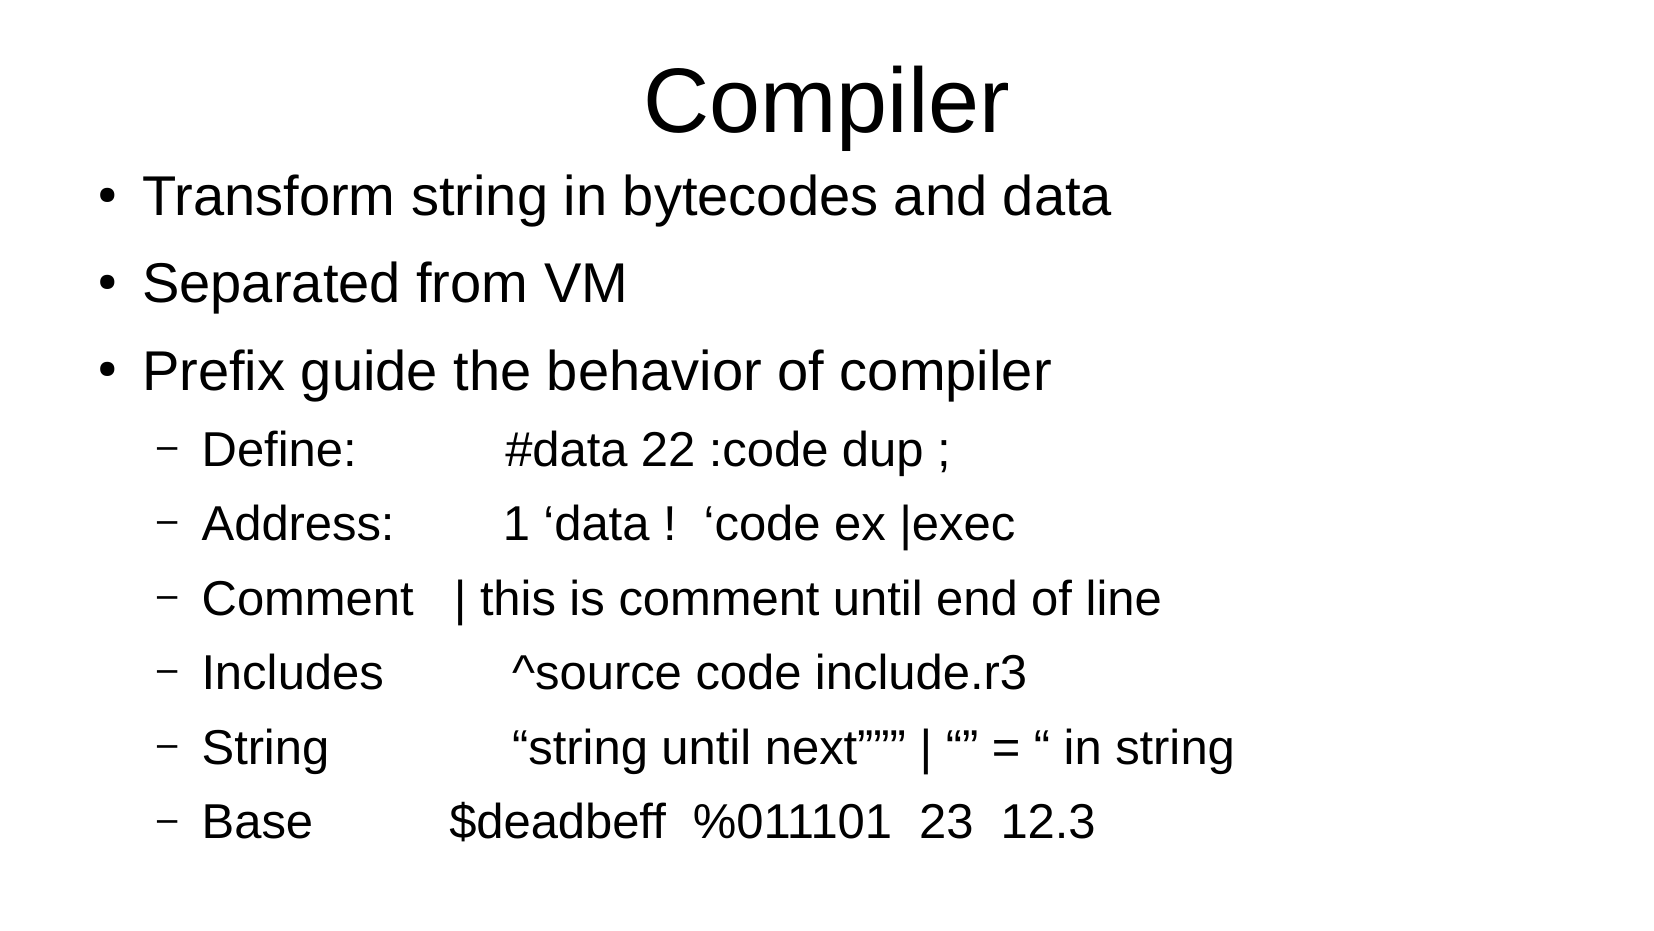

# Compiler
Transform string in bytecodes and data
Separated from VM
Prefix guide the behavior of compiler
Define: #data 22 :code dup ;
Address: 1 ‘data ! ‘code ex |exec
Comment		| this is comment until end of line
Includes			 ^source code include.r3
String				 “string until next””” | “” = “ in string
Base						 $deadbeff %011101 23 12.3